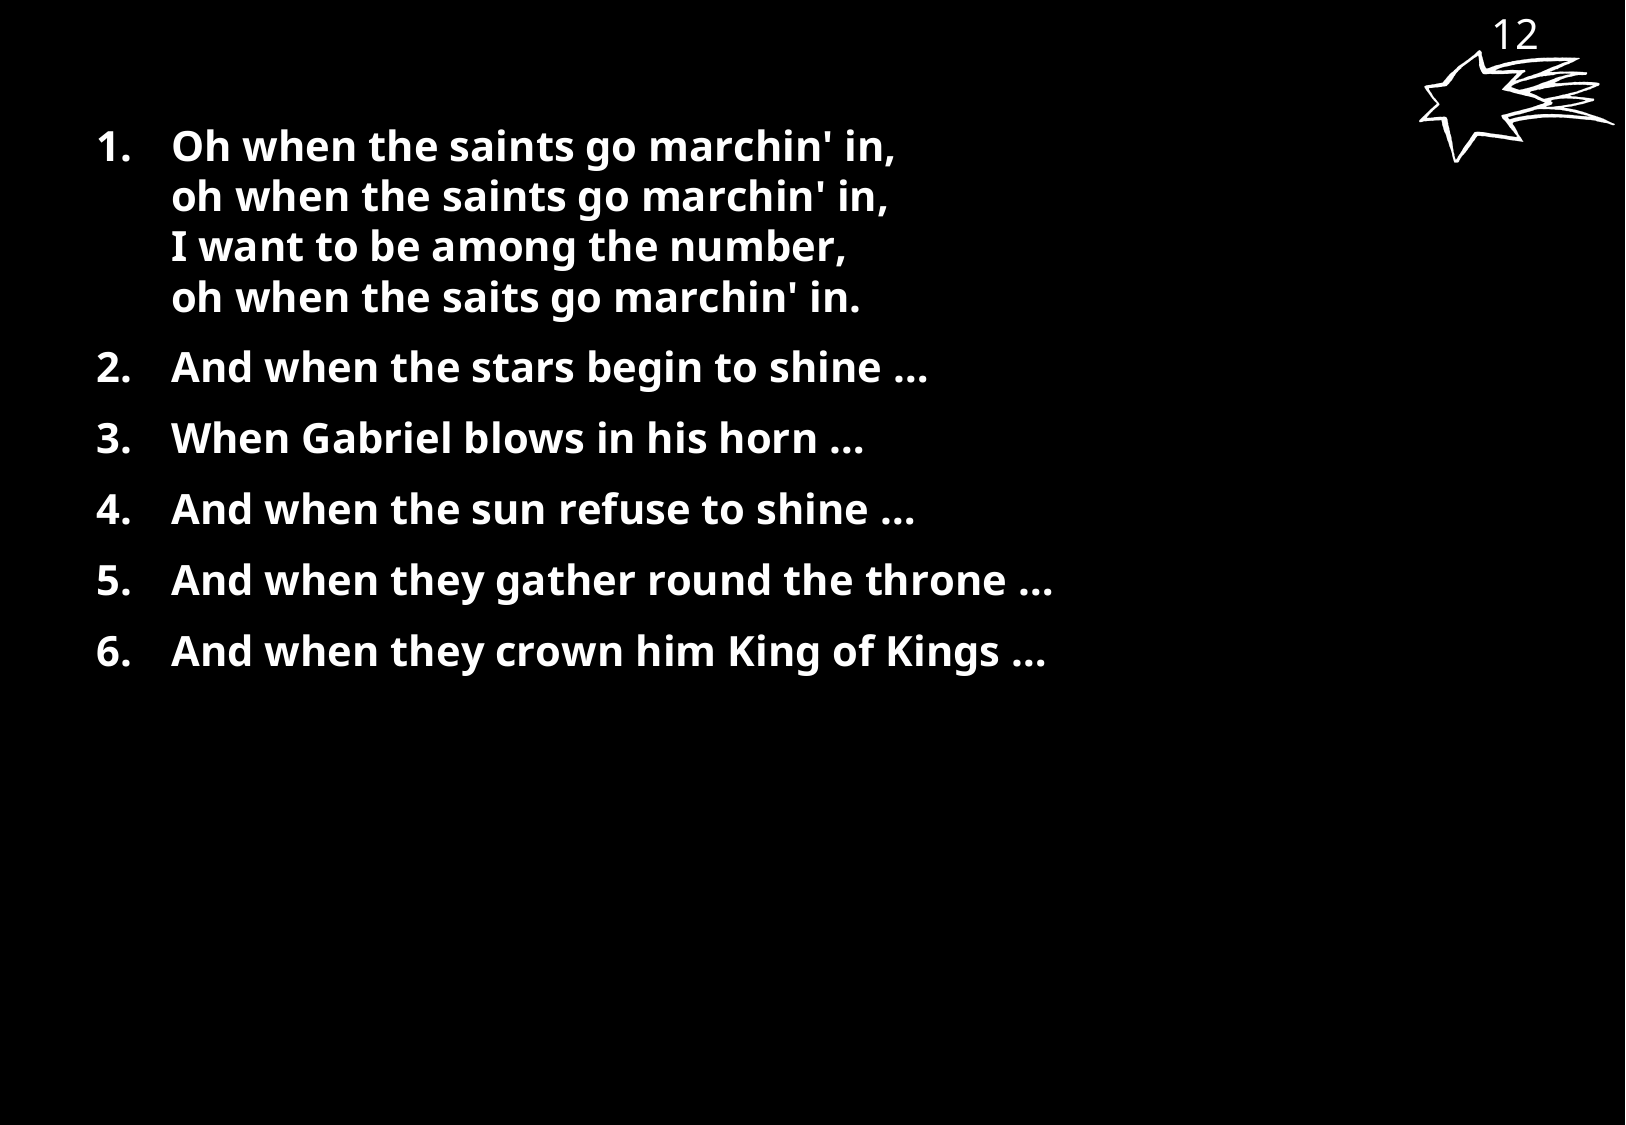

12
# Oh when the saints go marchin' in, oh when the saints go marchin' in, I want to be among the number, oh when the saits go marchin' in.
And when the stars begin to shine …
When Gabriel blows in his horn …
And when the sun refuse to shine …
And when they gather round the throne …
And when they crown him King of Kings …